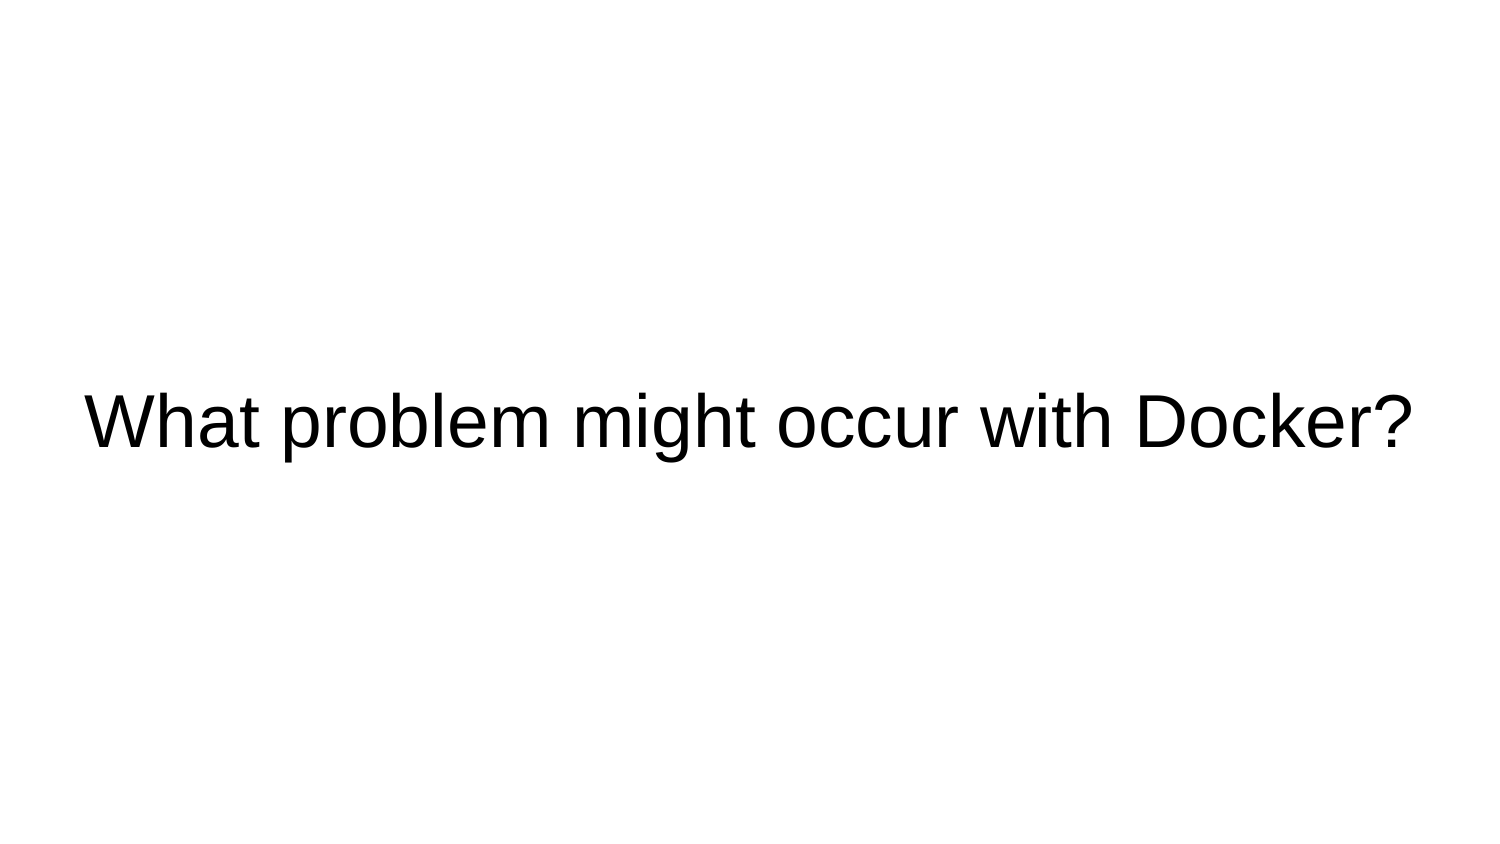

# What problem might occur with Docker?